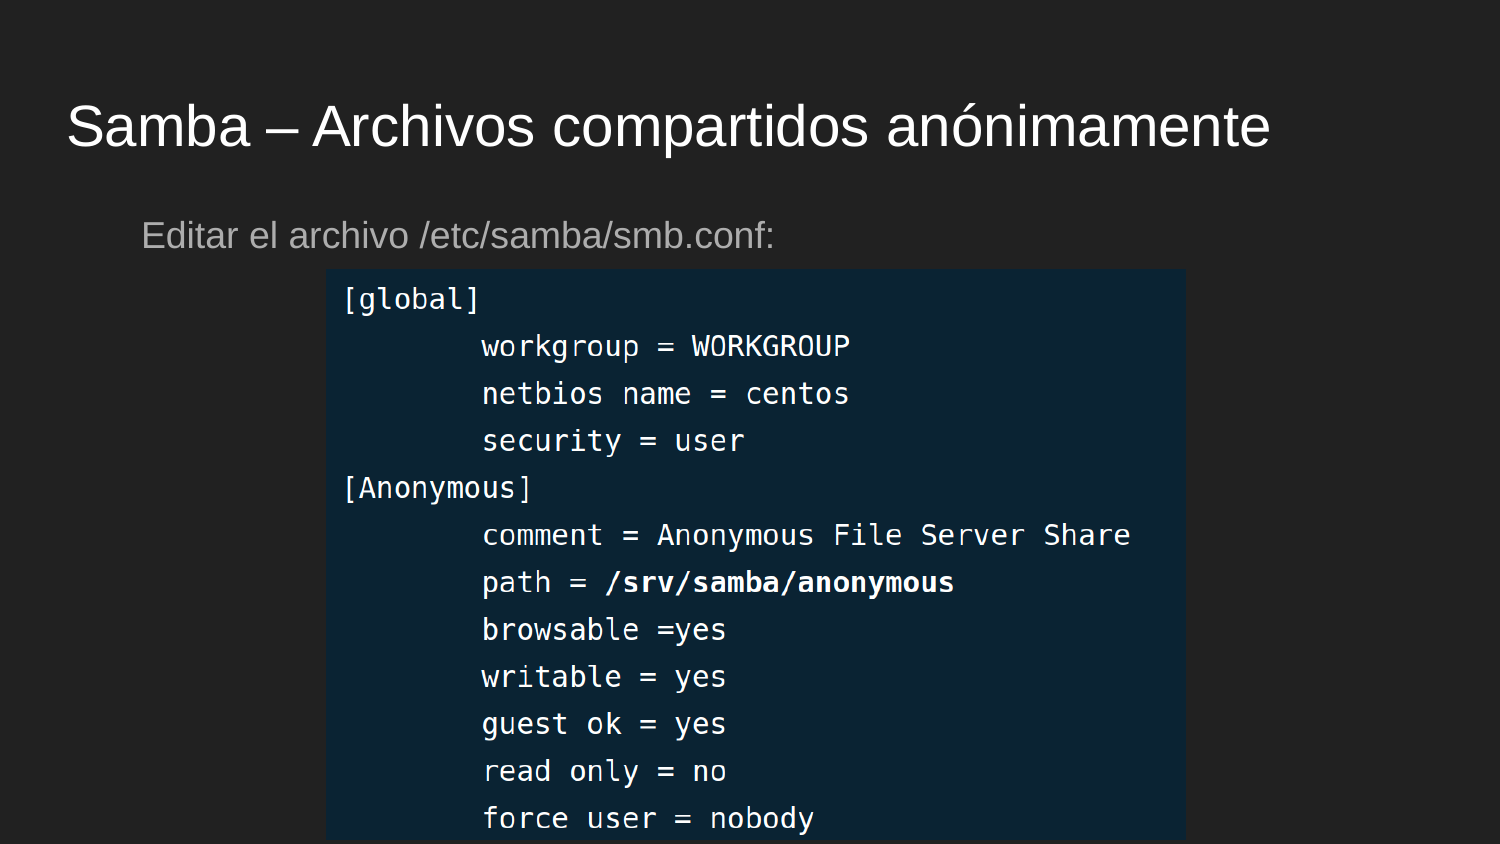

# Samba – Archivos compartidos anónimamente
Editar el archivo /etc/samba/smb.conf: